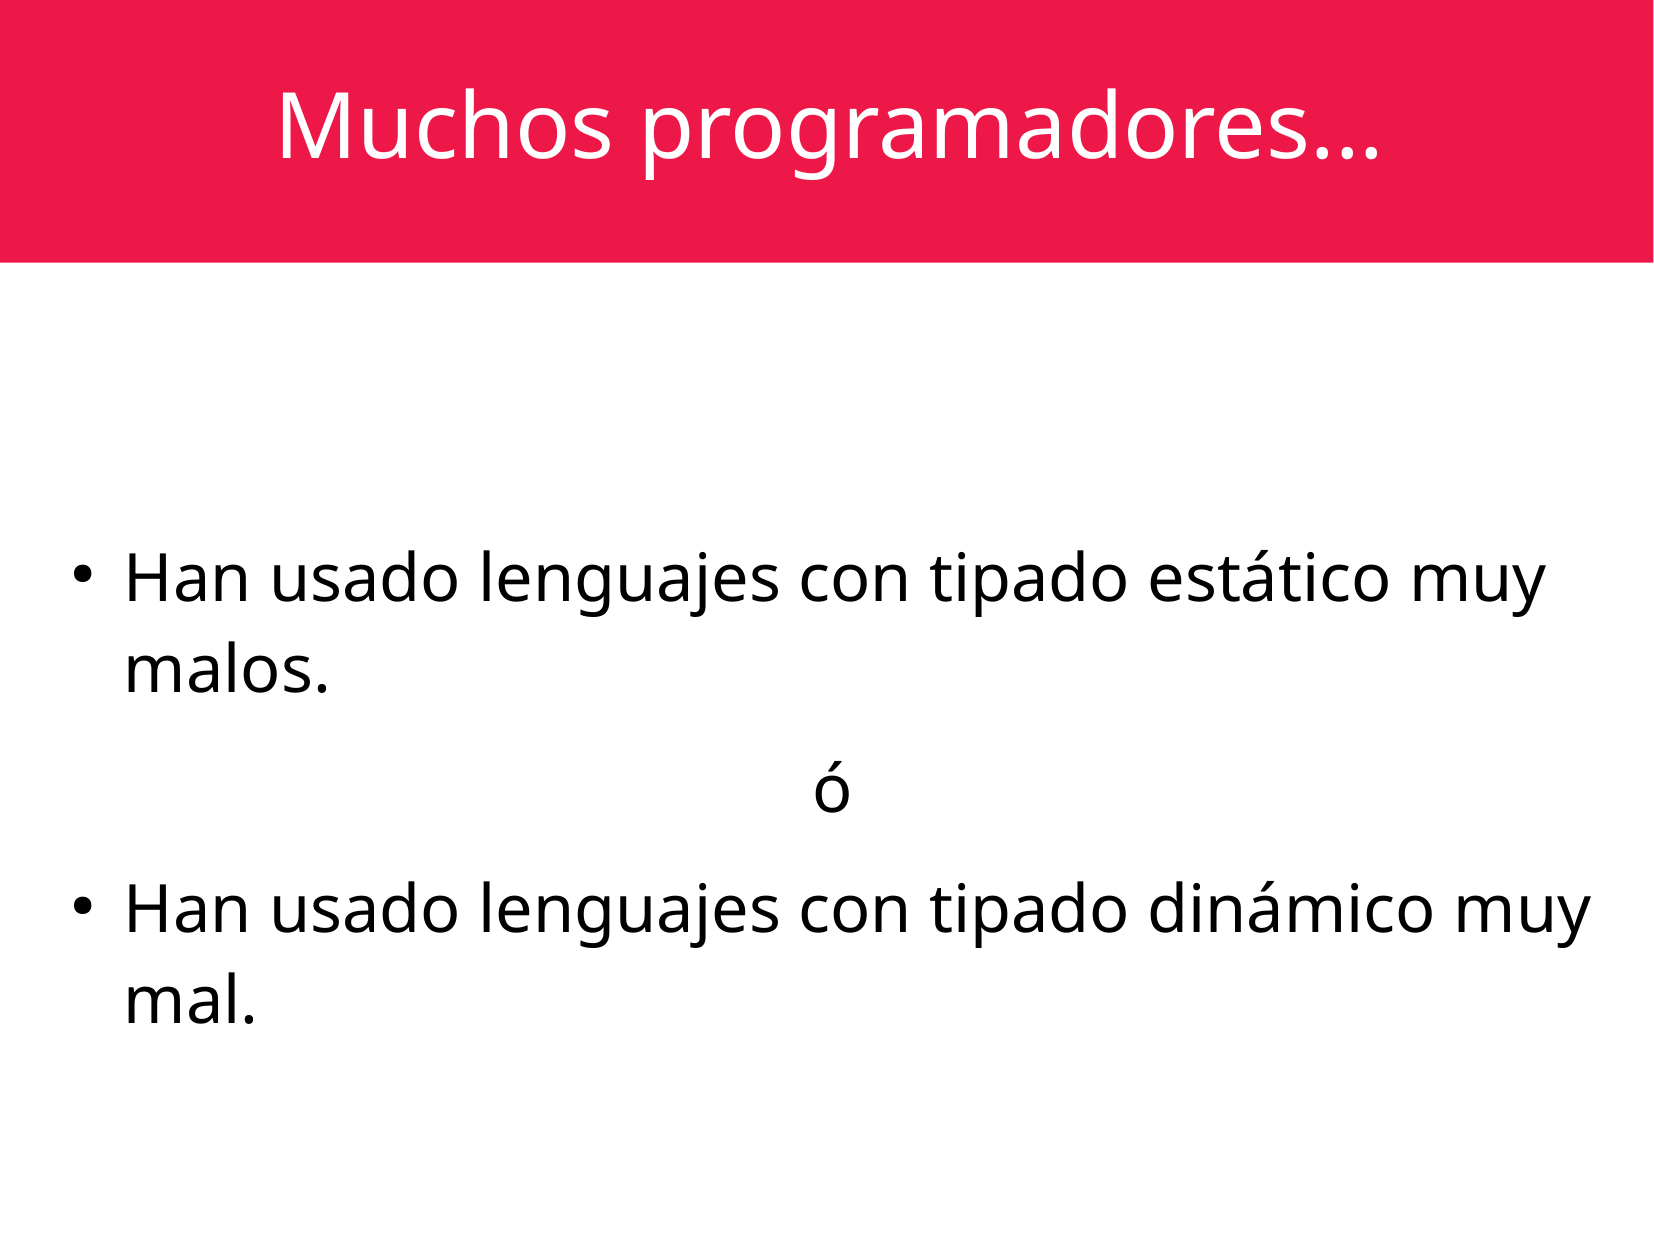

# Muchos programadores...
Han usado lenguajes con tipado estático muy malos.
ó
Han usado lenguajes con tipado dinámico muy mal.